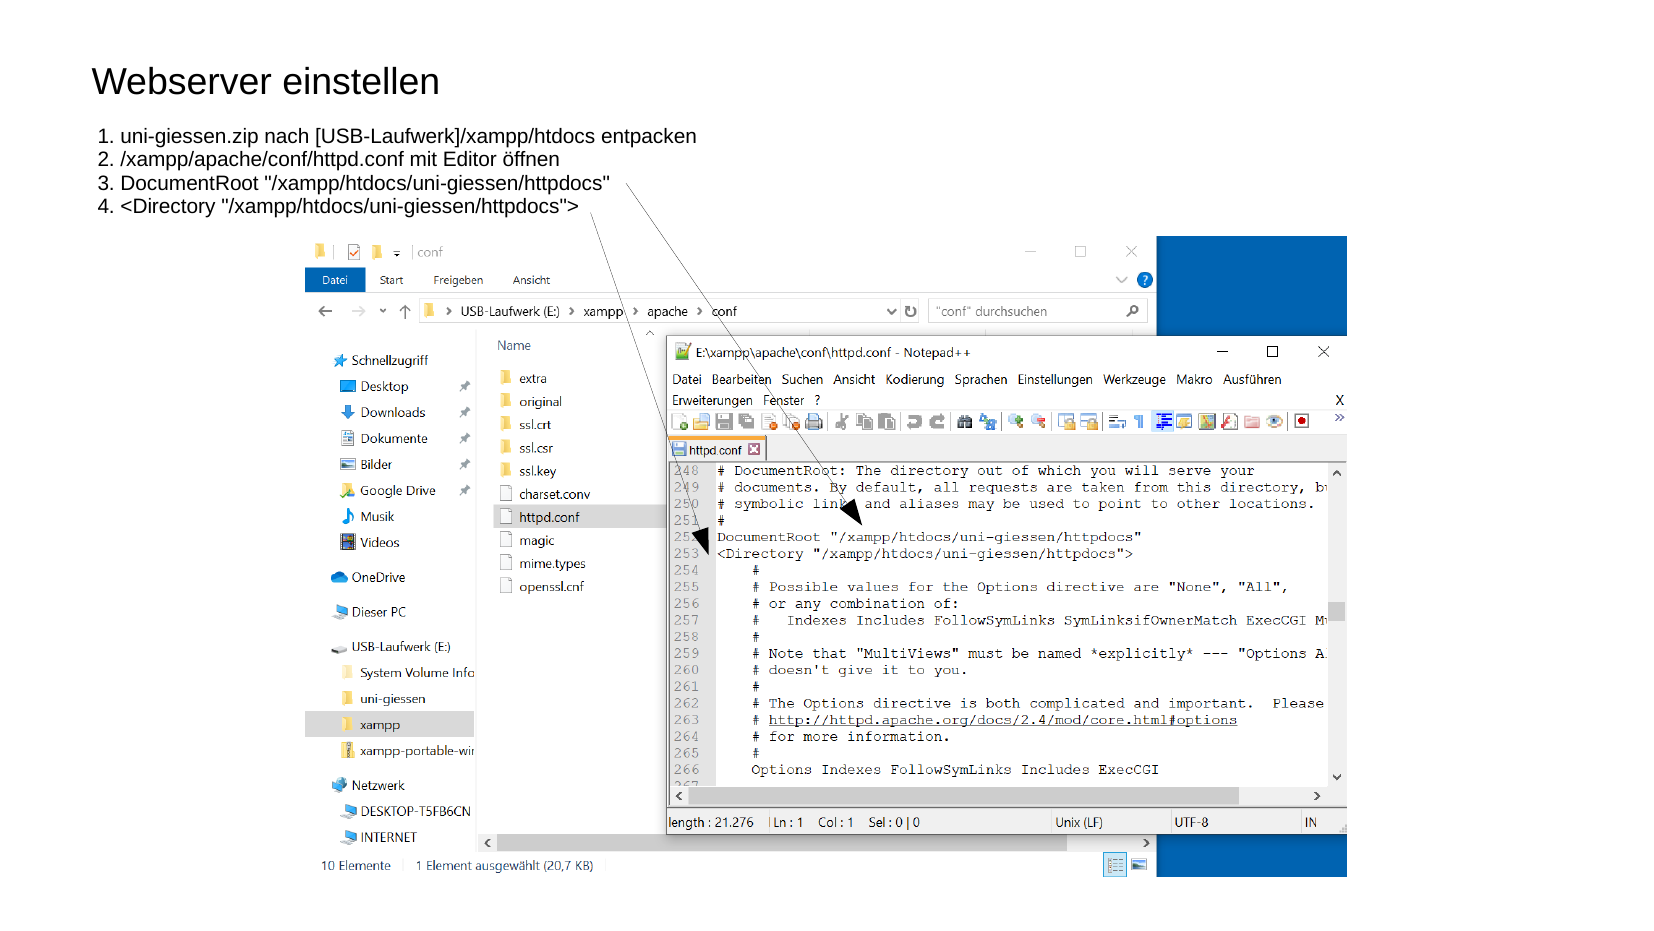

Webserver einstellen
1. uni-giessen.zip nach [USB-Laufwerk]/xampp/htdocs entpacken
2. /xampp/apache/conf/httpd.conf mit Editor öffnen
3. DocumentRoot "/xampp/htdocs/uni-giessen/httpdocs"
4. <Directory "/xampp/htdocs/uni-giessen/httpdocs">